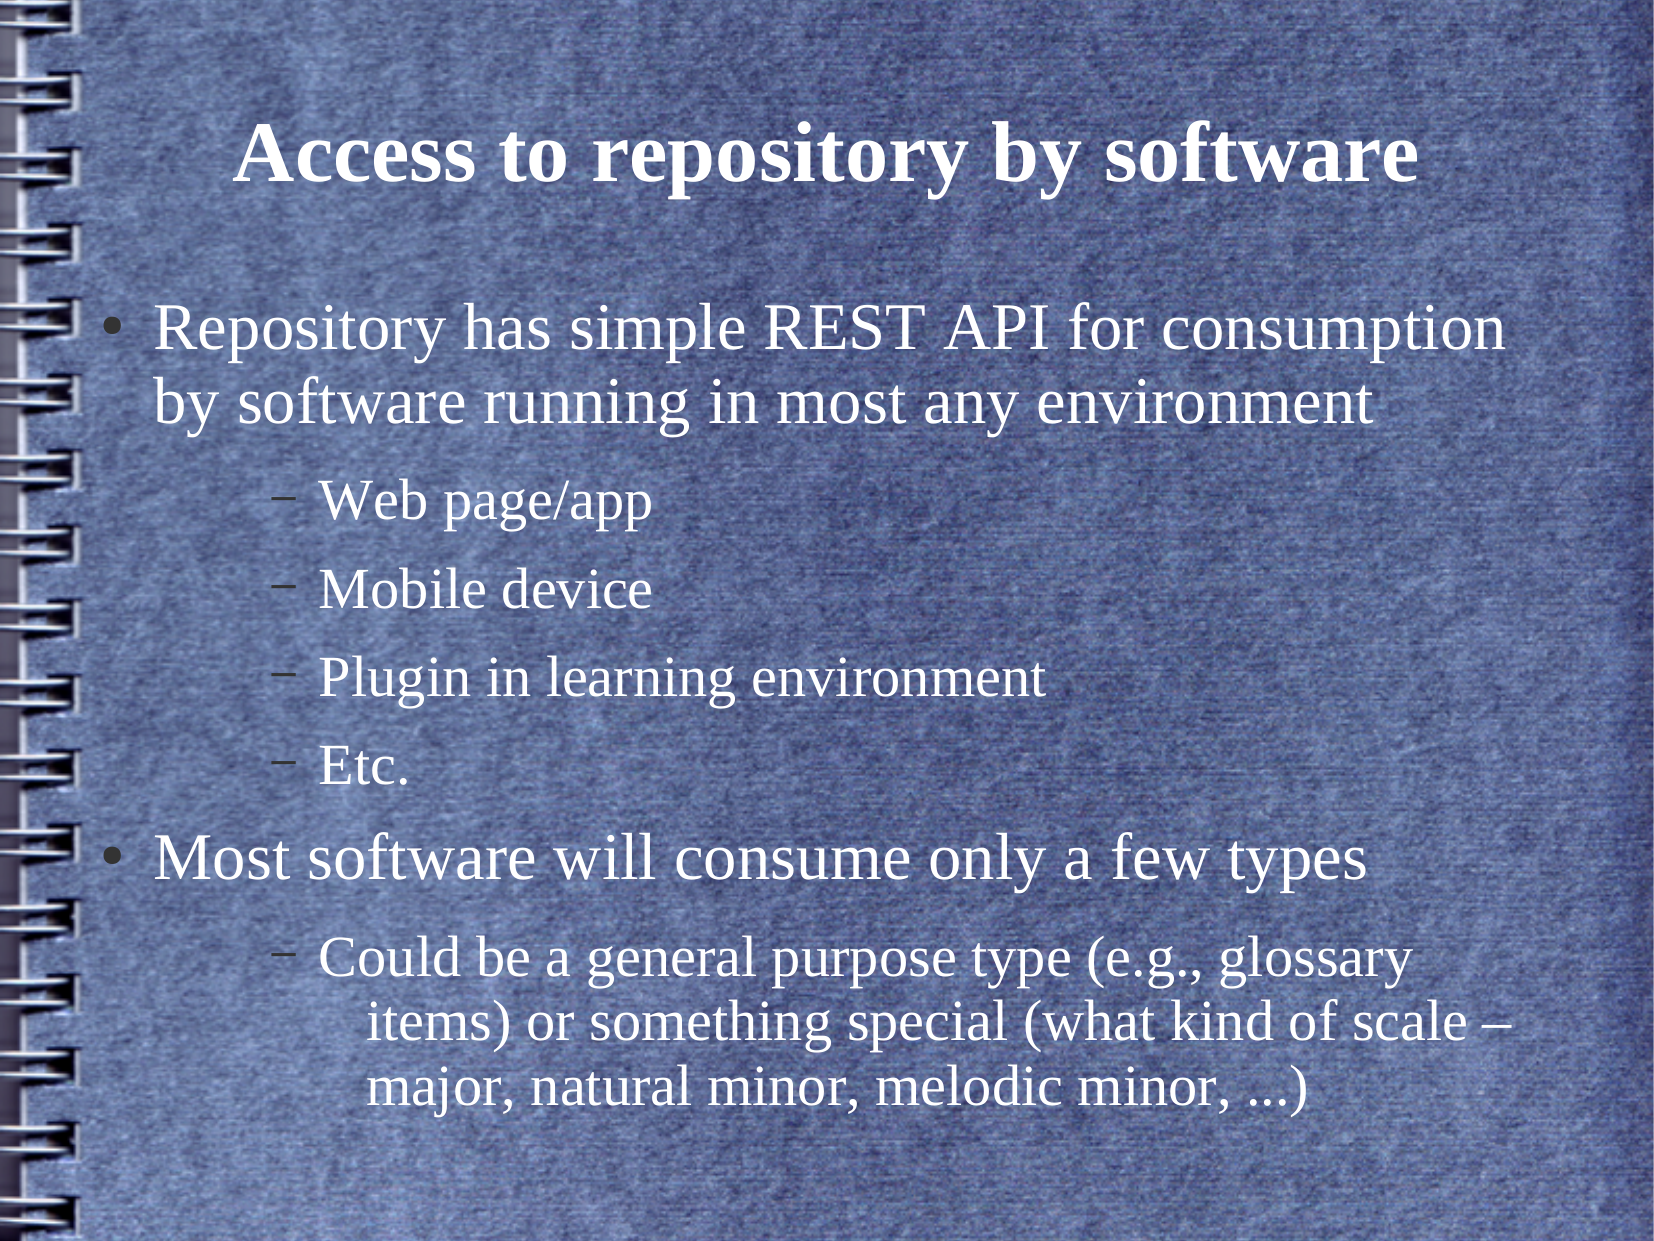

# Access to repository by software
Repository has simple REST API for consumption by software running in most any environment
Web page/app
Mobile device
Plugin in learning environment
Etc.
Most software will consume only a few types
Could be a general purpose type (e.g., glossary items) or something special (what kind of scale – major, natural minor, melodic minor, ...)